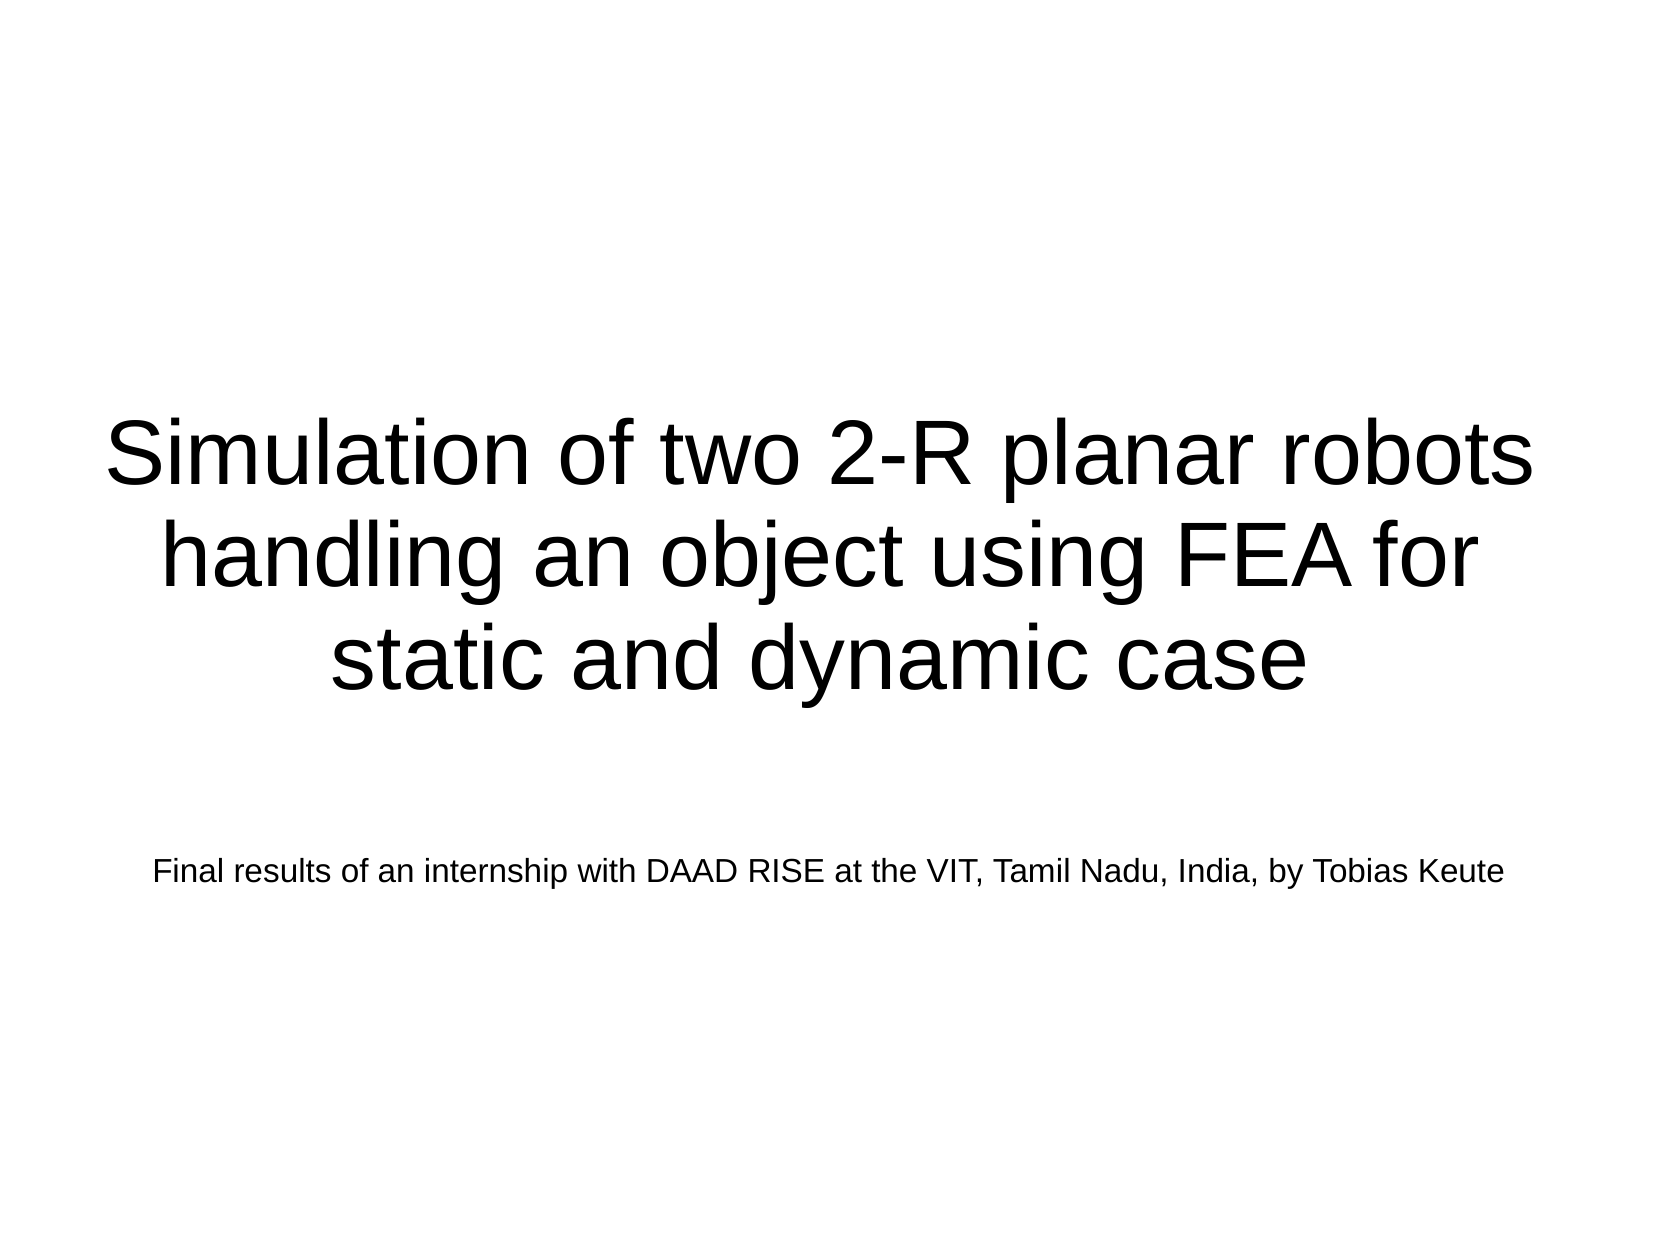

# Simulation of two 2-R planar robots handling an object using FEA for static and dynamic case
Final results of an internship with DAAD RISE at the VIT, Tamil Nadu, India, by Tobias Keute